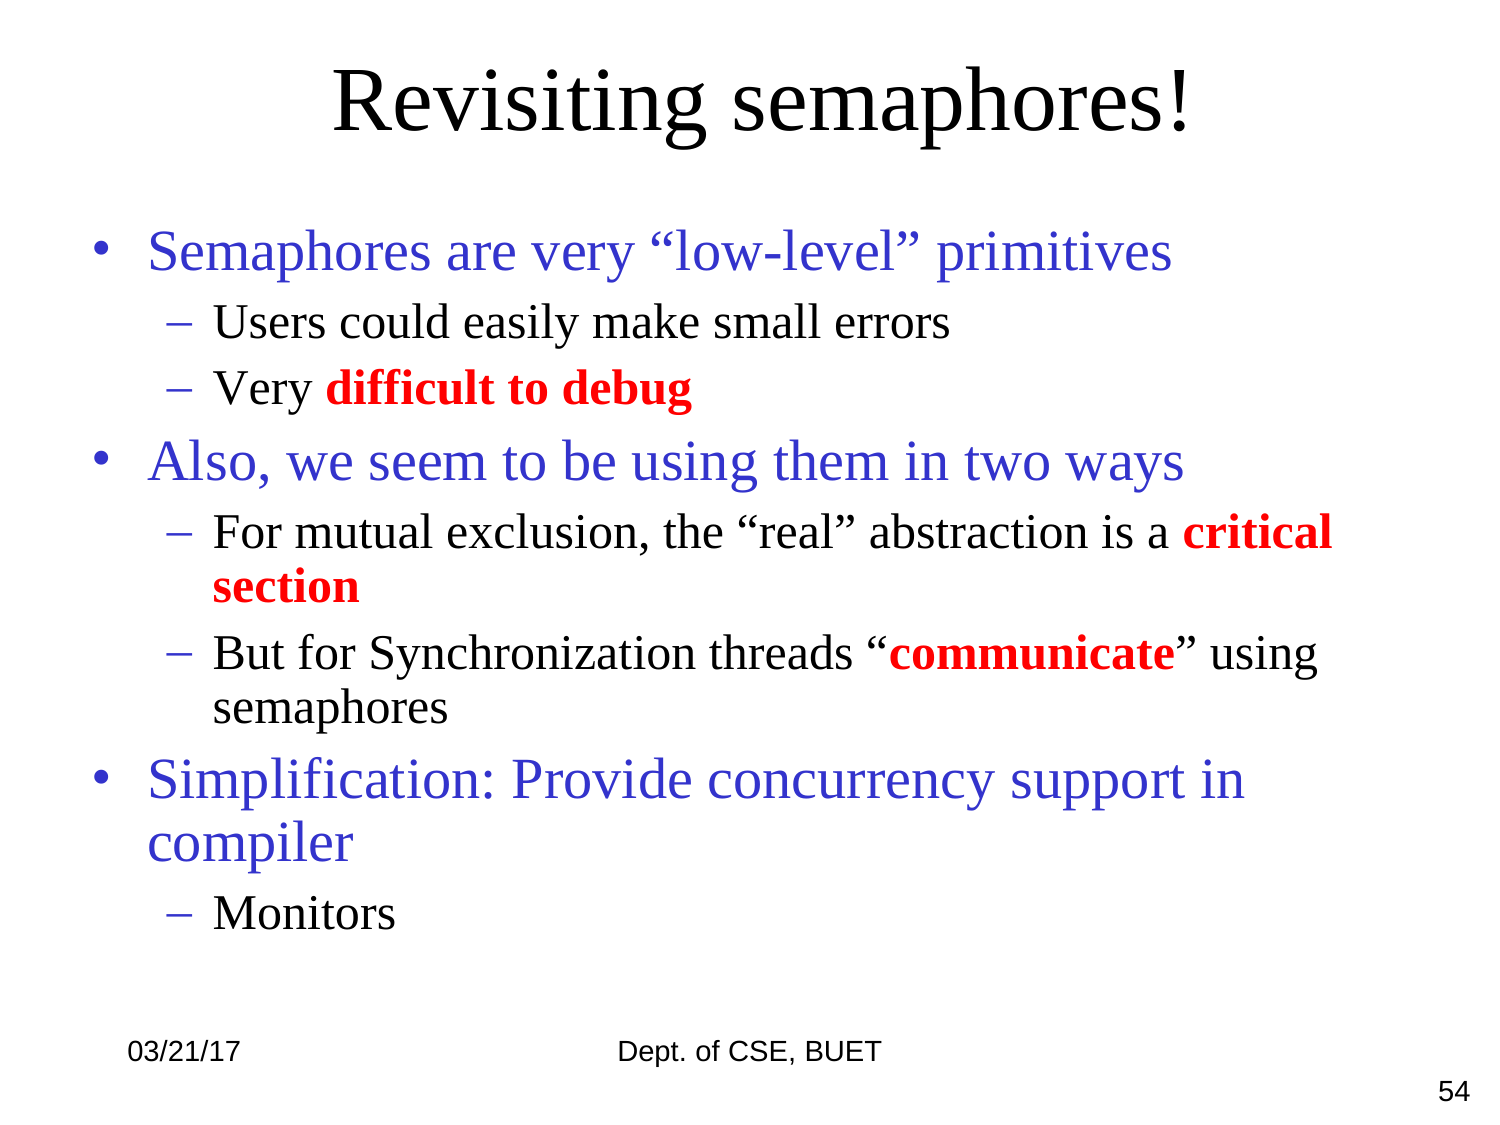

Revisiting semaphores!
Semaphores are very “low-level” primitives
Users could easily make small errors
Very difficult to debug
Also, we seem to be using them in two ways
For mutual exclusion, the “real” abstraction is a critical section
But for Synchronization threads “communicate” using semaphores
Simplification: Provide concurrency support in compiler
Monitors
03/21/17
Dept. of CSE, BUET